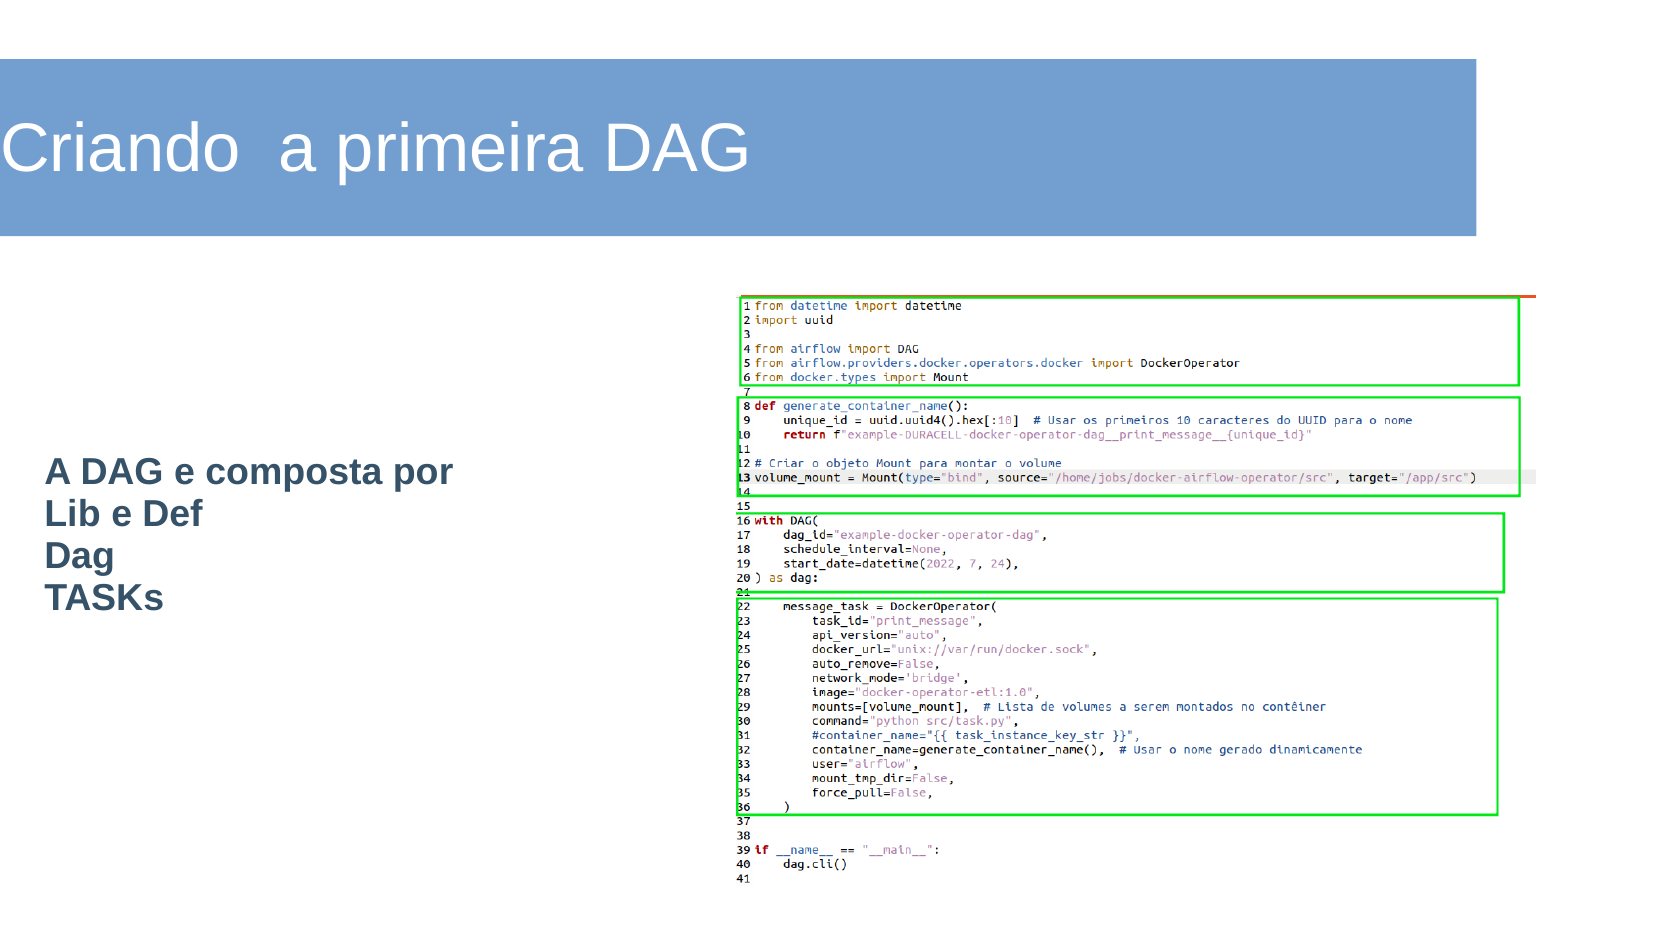

# Criando a primeira DAG
A DAG e composta por
Lib e Def
Dag
TASKs